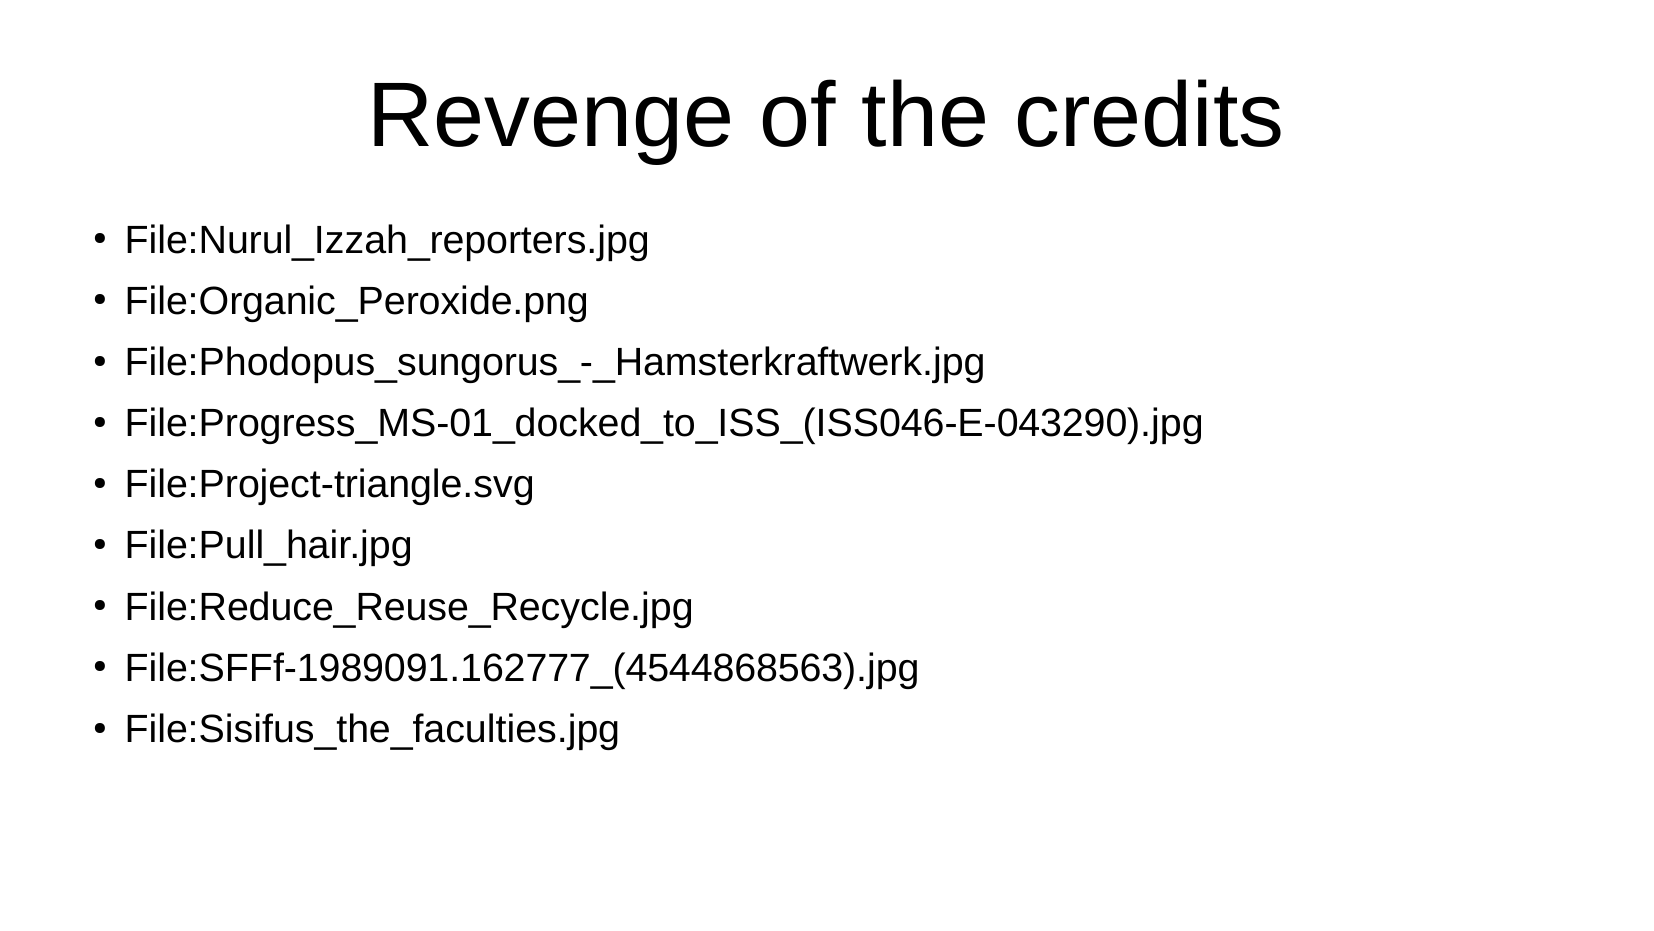

# Revenge of the credits
File:Nurul_Izzah_reporters.jpg
File:Organic_Peroxide.png
File:Phodopus_sungorus_-_Hamsterkraftwerk.jpg
File:Progress_MS-01_docked_to_ISS_(ISS046-E-043290).jpg
File:Project-triangle.svg
File:Pull_hair.jpg
File:Reduce_Reuse_Recycle.jpg
File:SFFf-1989091.162777_(4544868563).jpg
File:Sisifus_the_faculties.jpg